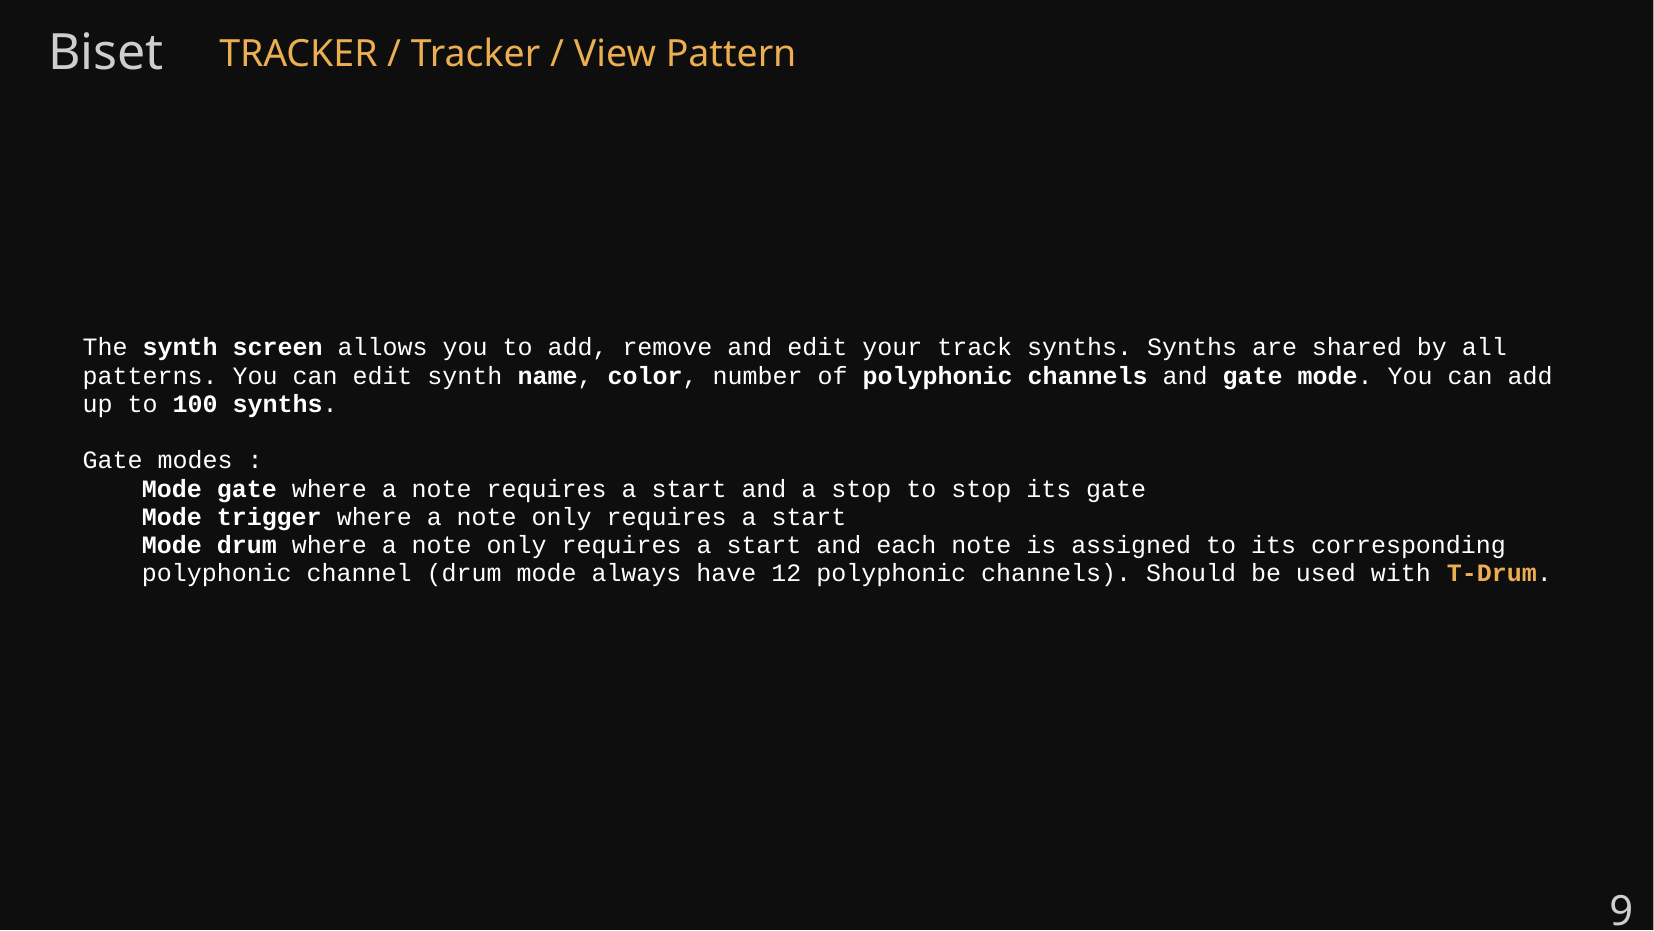

# Biset
TRACKER / Tracker / View Pattern
The synth screen allows you to add, remove and edit your track synths. Synths are shared by all patterns. You can edit synth name, color, number of polyphonic channels and gate mode. You can add up to 100 synths.
Gate modes :
Mode gate where a note requires a start and a stop to stop its gate
Mode trigger where a note only requires a start
Mode drum where a note only requires a start and each note is assigned to its corresponding polyphonic channel (drum mode always have 12 polyphonic channels). Should be used with T-Drum.
9